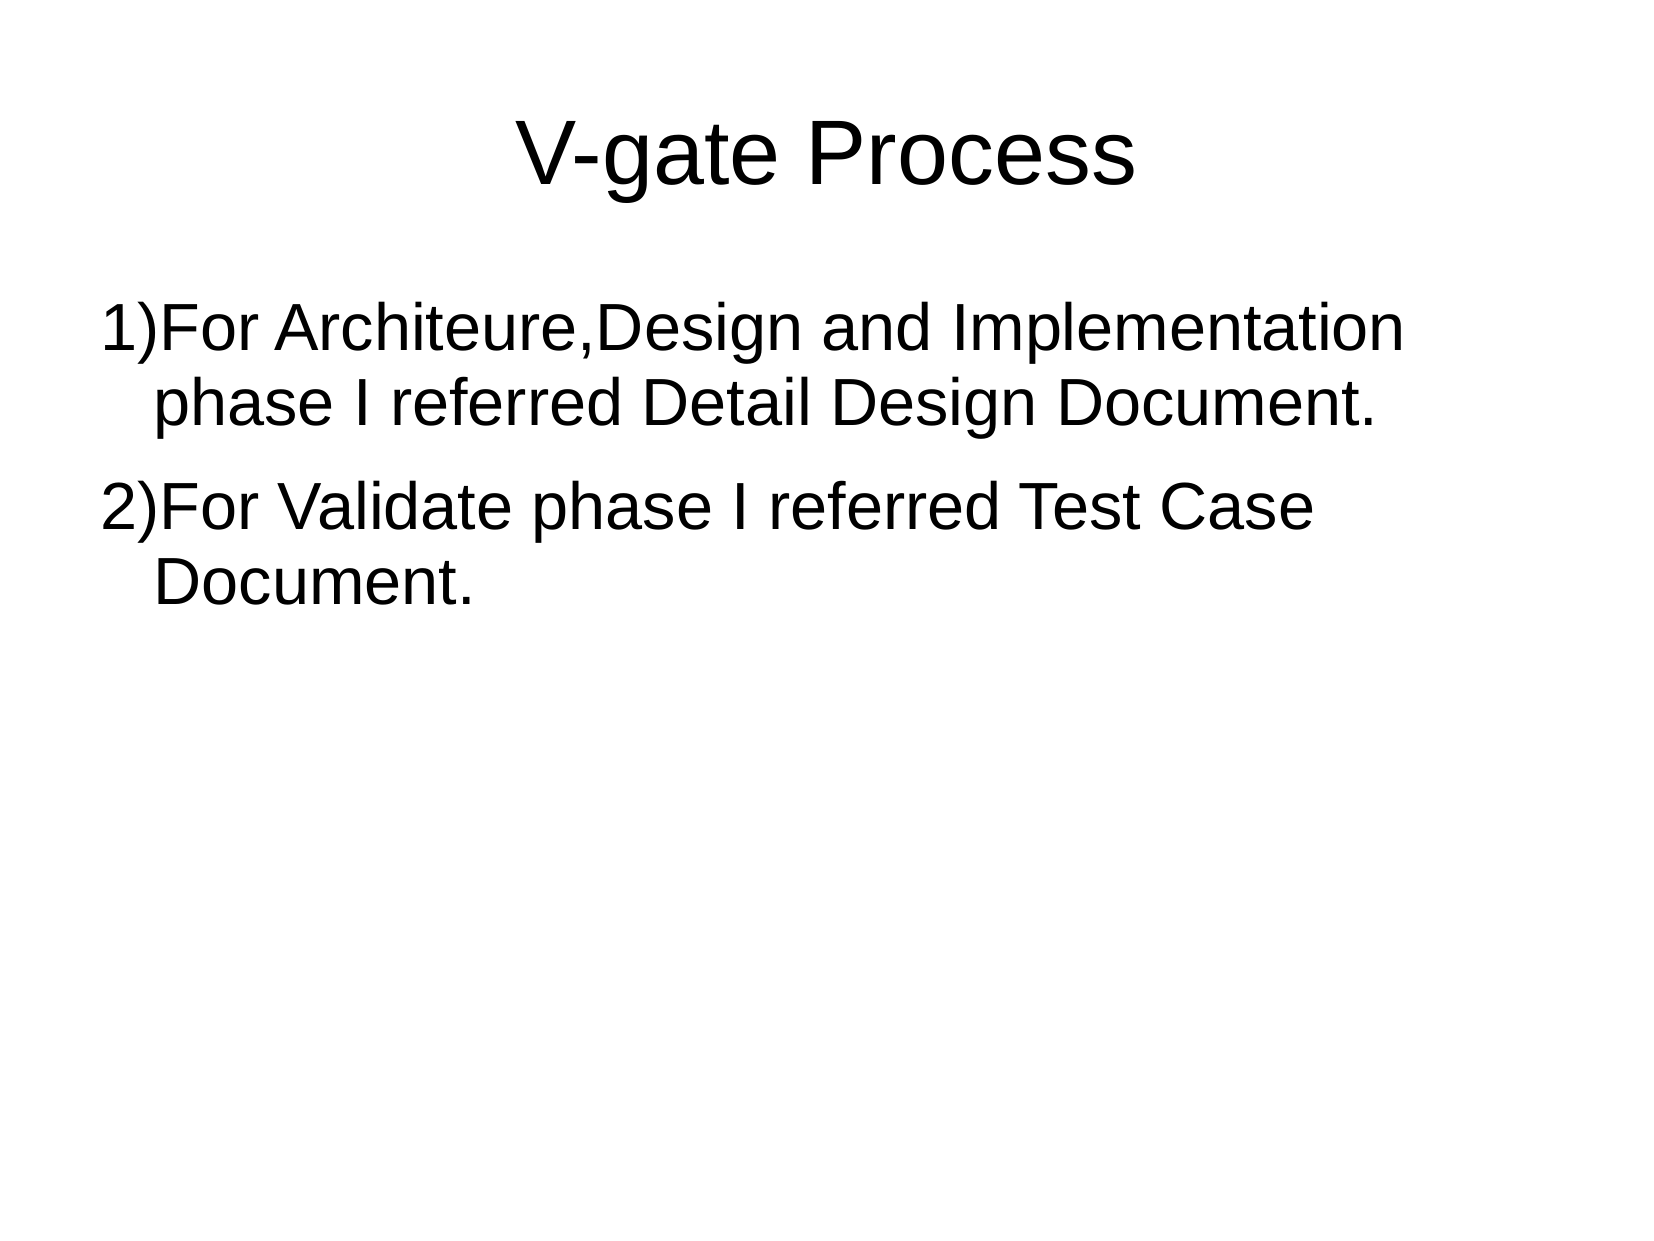

# V-gate Process
For Architeure,Design and Implementation phase I referred Detail Design Document.
For Validate phase I referred Test Case Document.